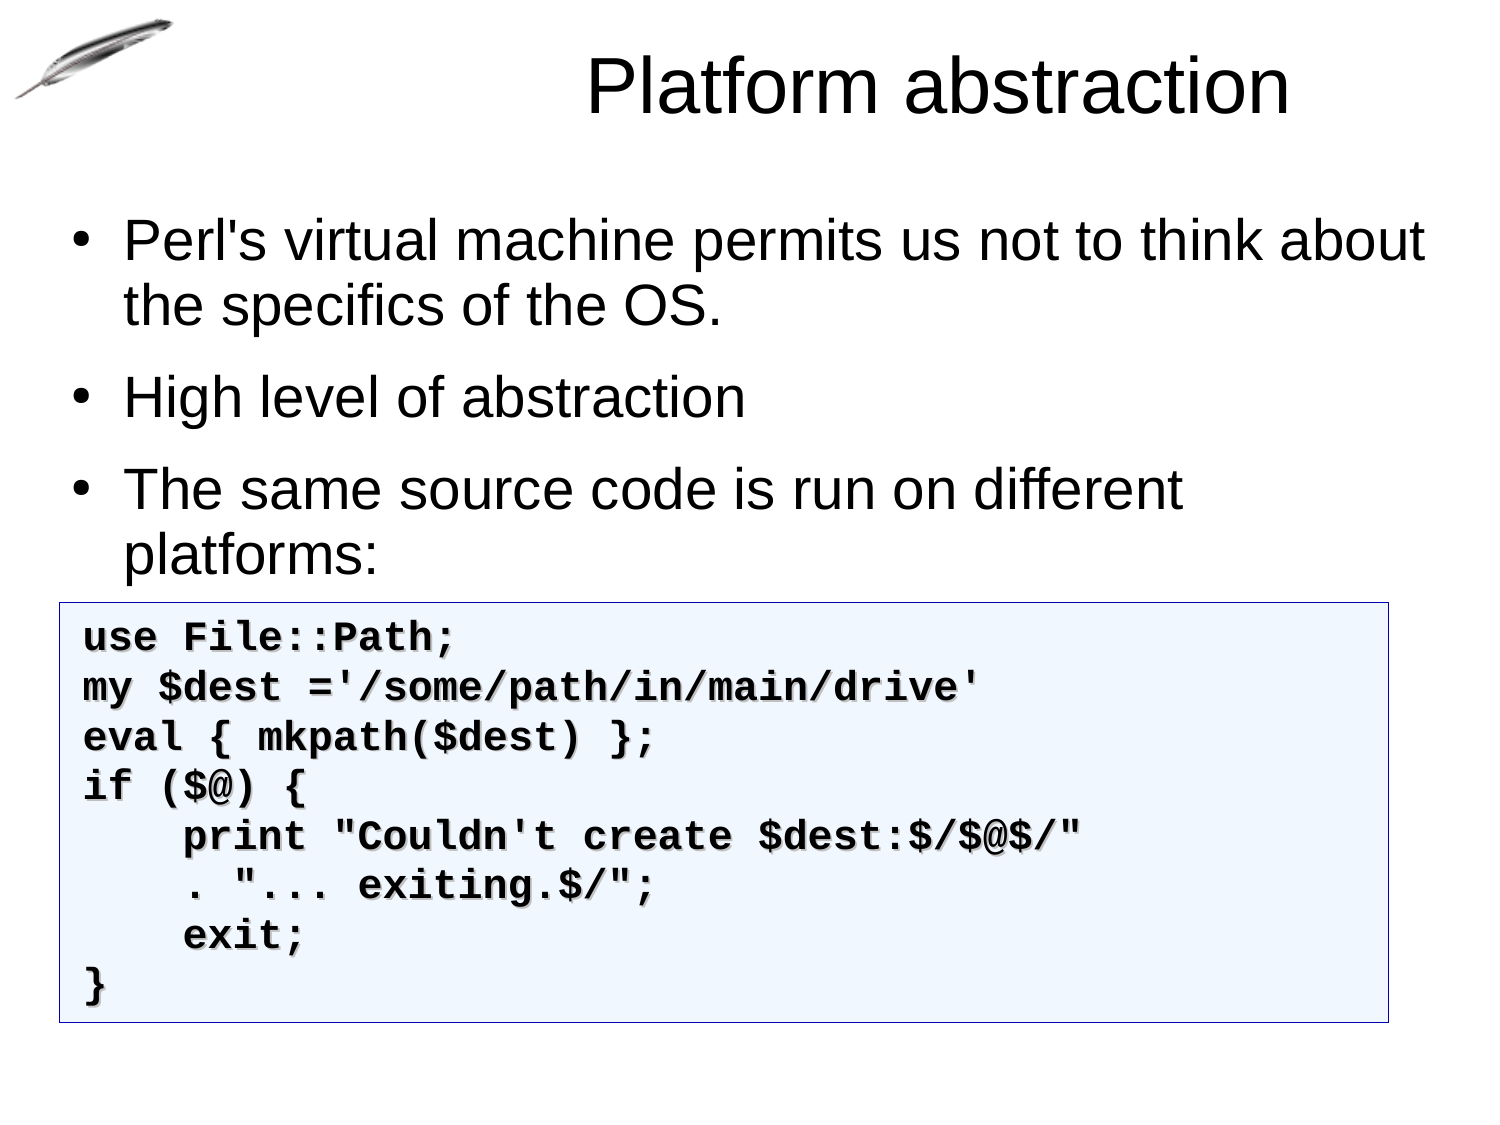

# Platform abstraction
Perl's virtual machine permits us not to think about the specifics of the OS.
High level of abstraction
The same source code is run on different platforms:
use File::Path;
my $dest ='/some/path/in/main/drive'
eval { mkpath($dest) };
if ($@) {
 print "Couldn't create $dest:$/$@$/"
 . "... exiting.$/";
 exit;
}